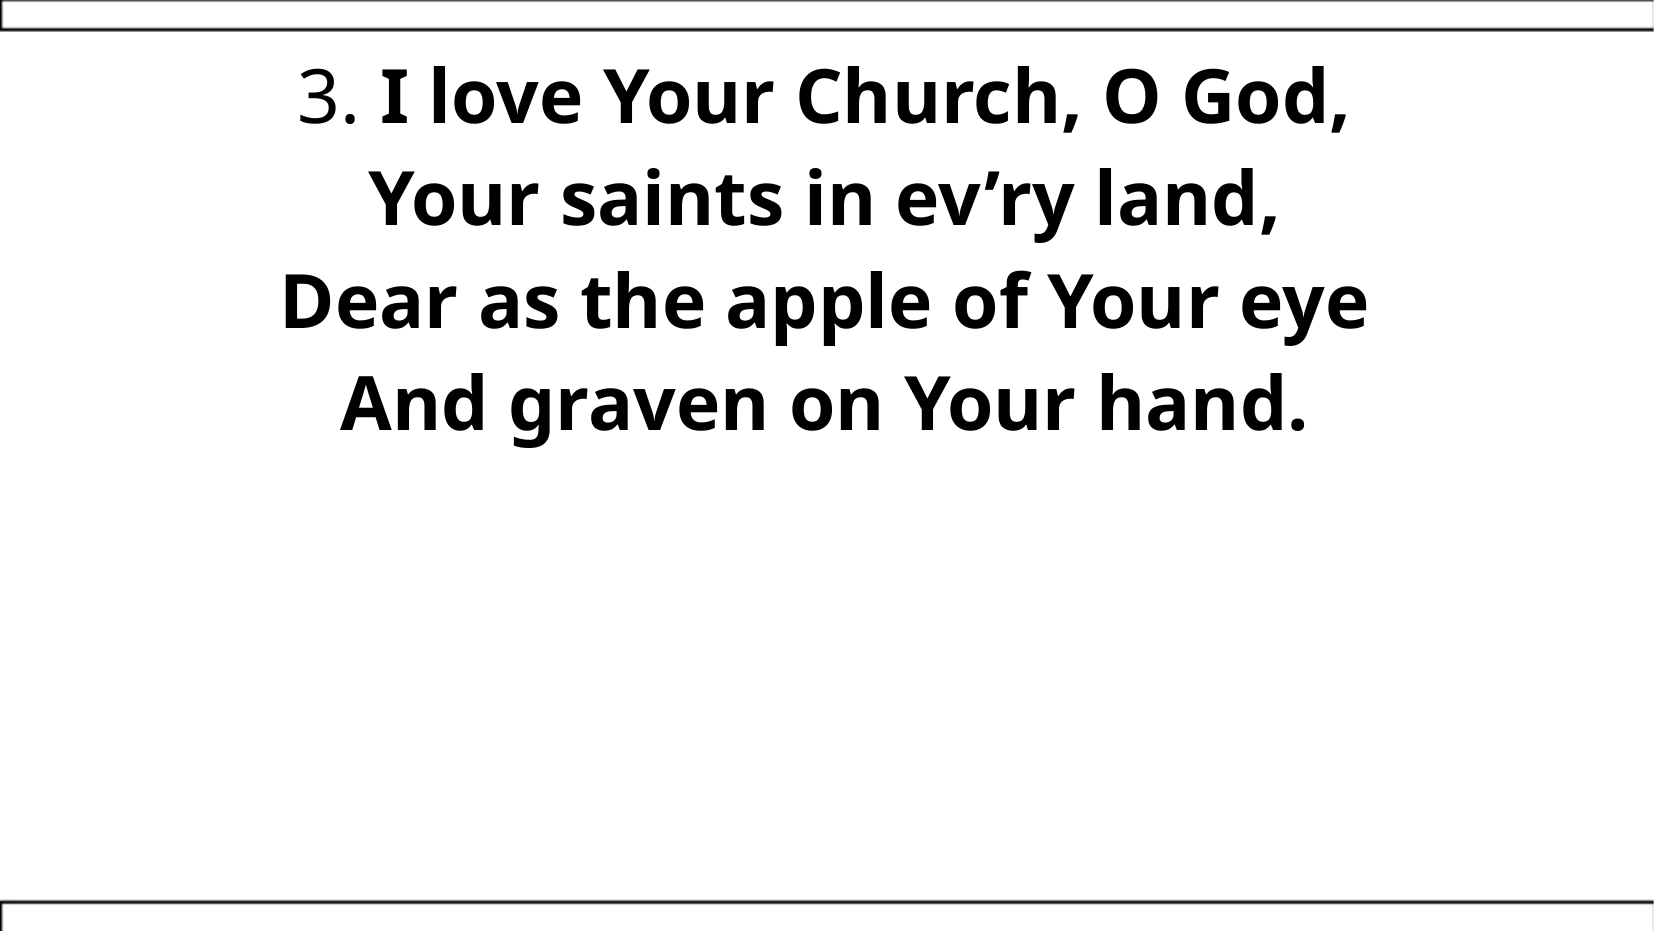

3. I love Your Church, O God,
Your saints in ev’ry land,
Dear as the apple of Your eye
And graven on Your hand.